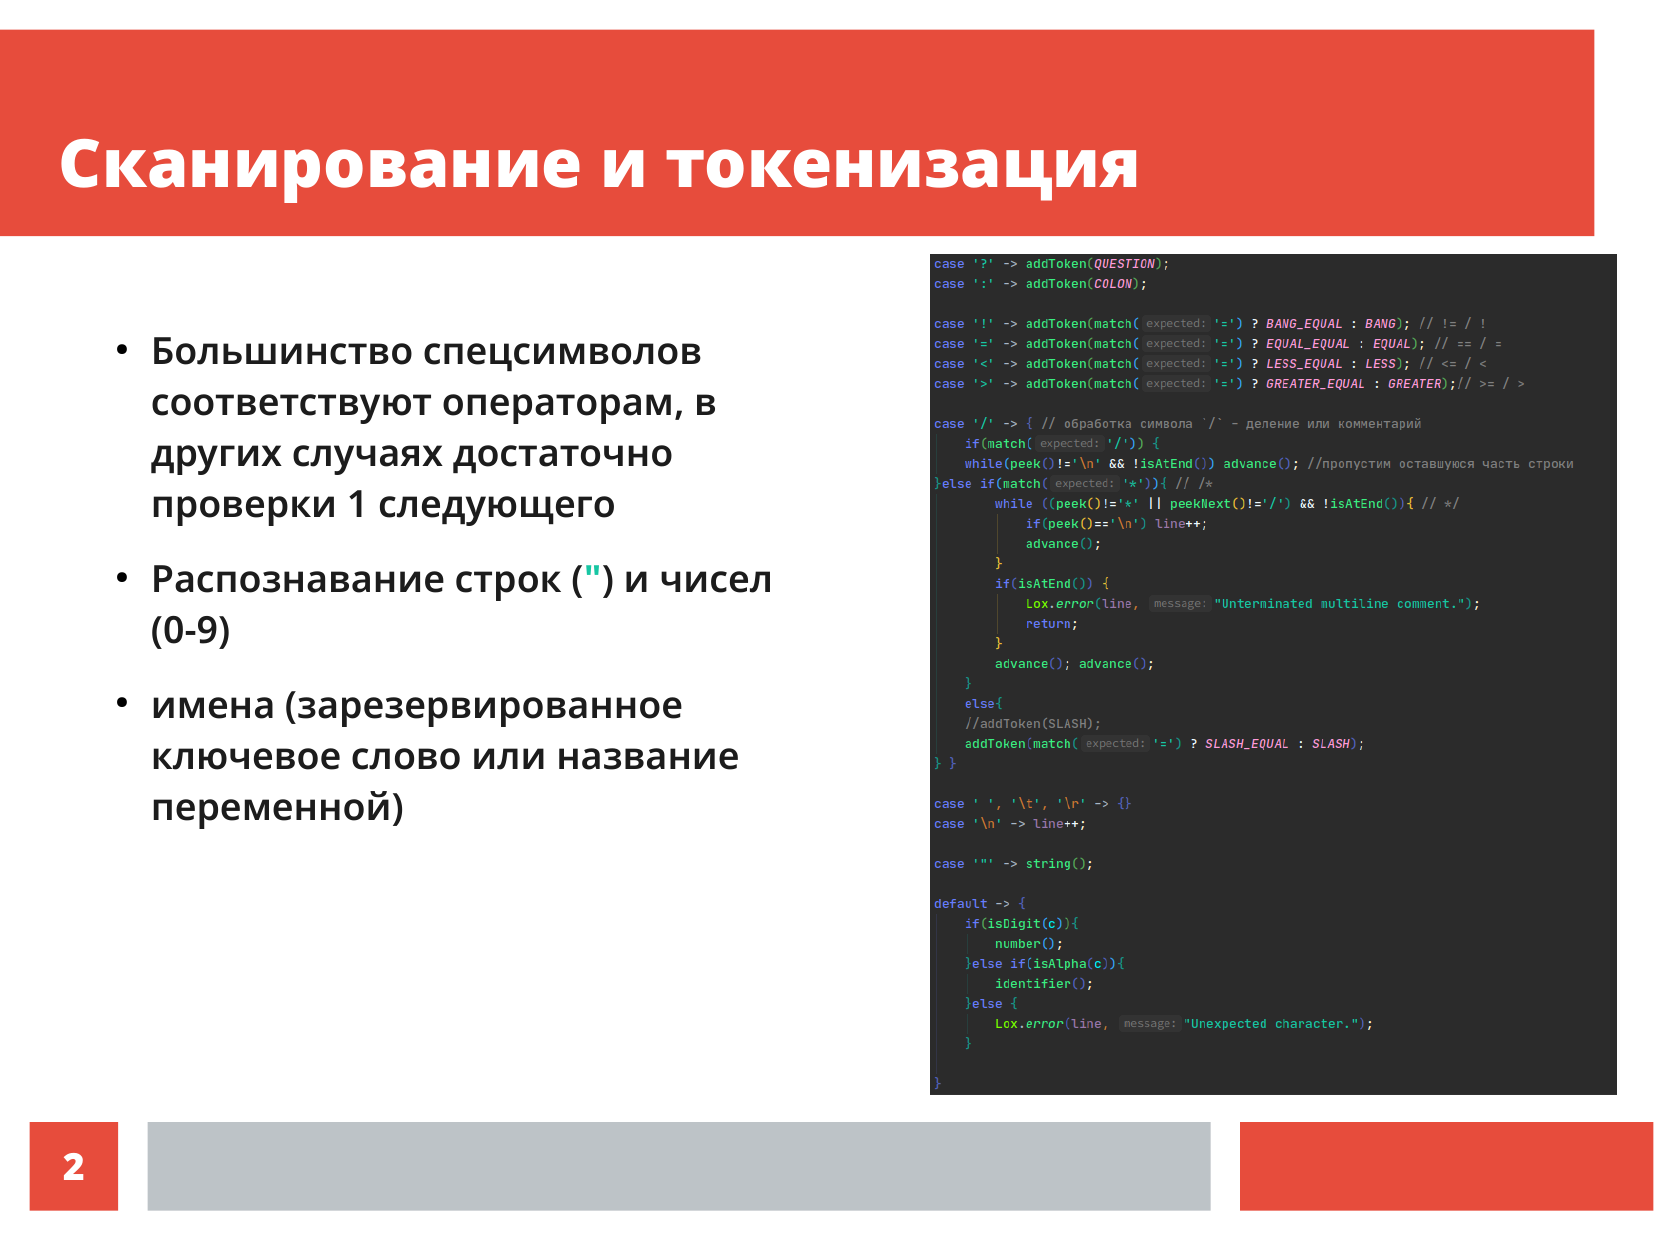

# Сканирование и токенизация
Большинство спецсимволов соответствуют операторам, в других случаях достаточно проверки 1 следующего
Распознавание строк (") и чисел (0-9)
имена (зарезервированное ключевое слово или название переменной)
2